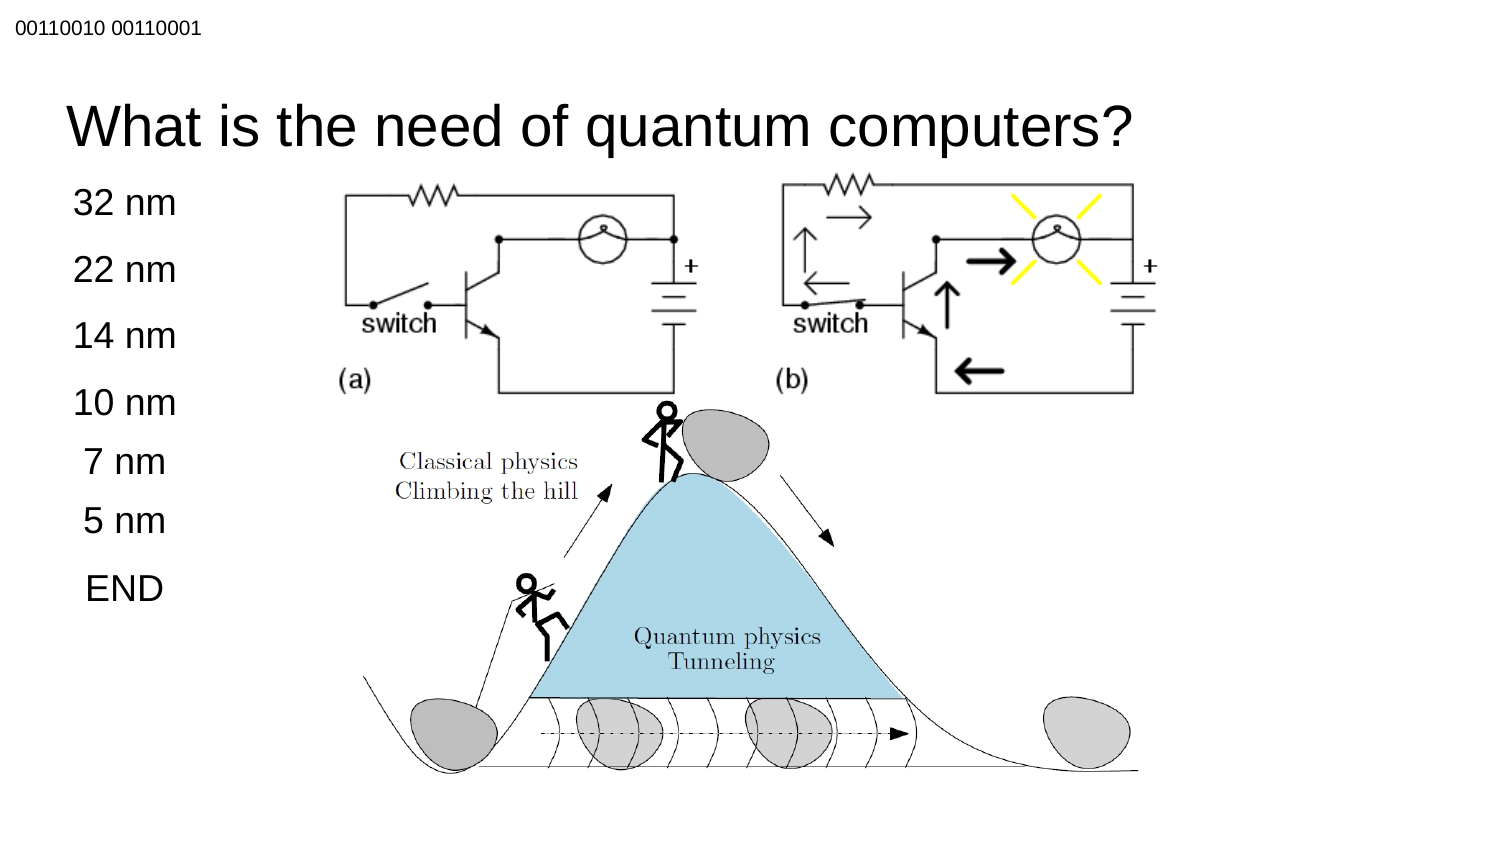

00110010 00110001
# What is the need of quantum computers?
32 nm
22 nm
14 nm
10 nm
7 nm
5 nm
END